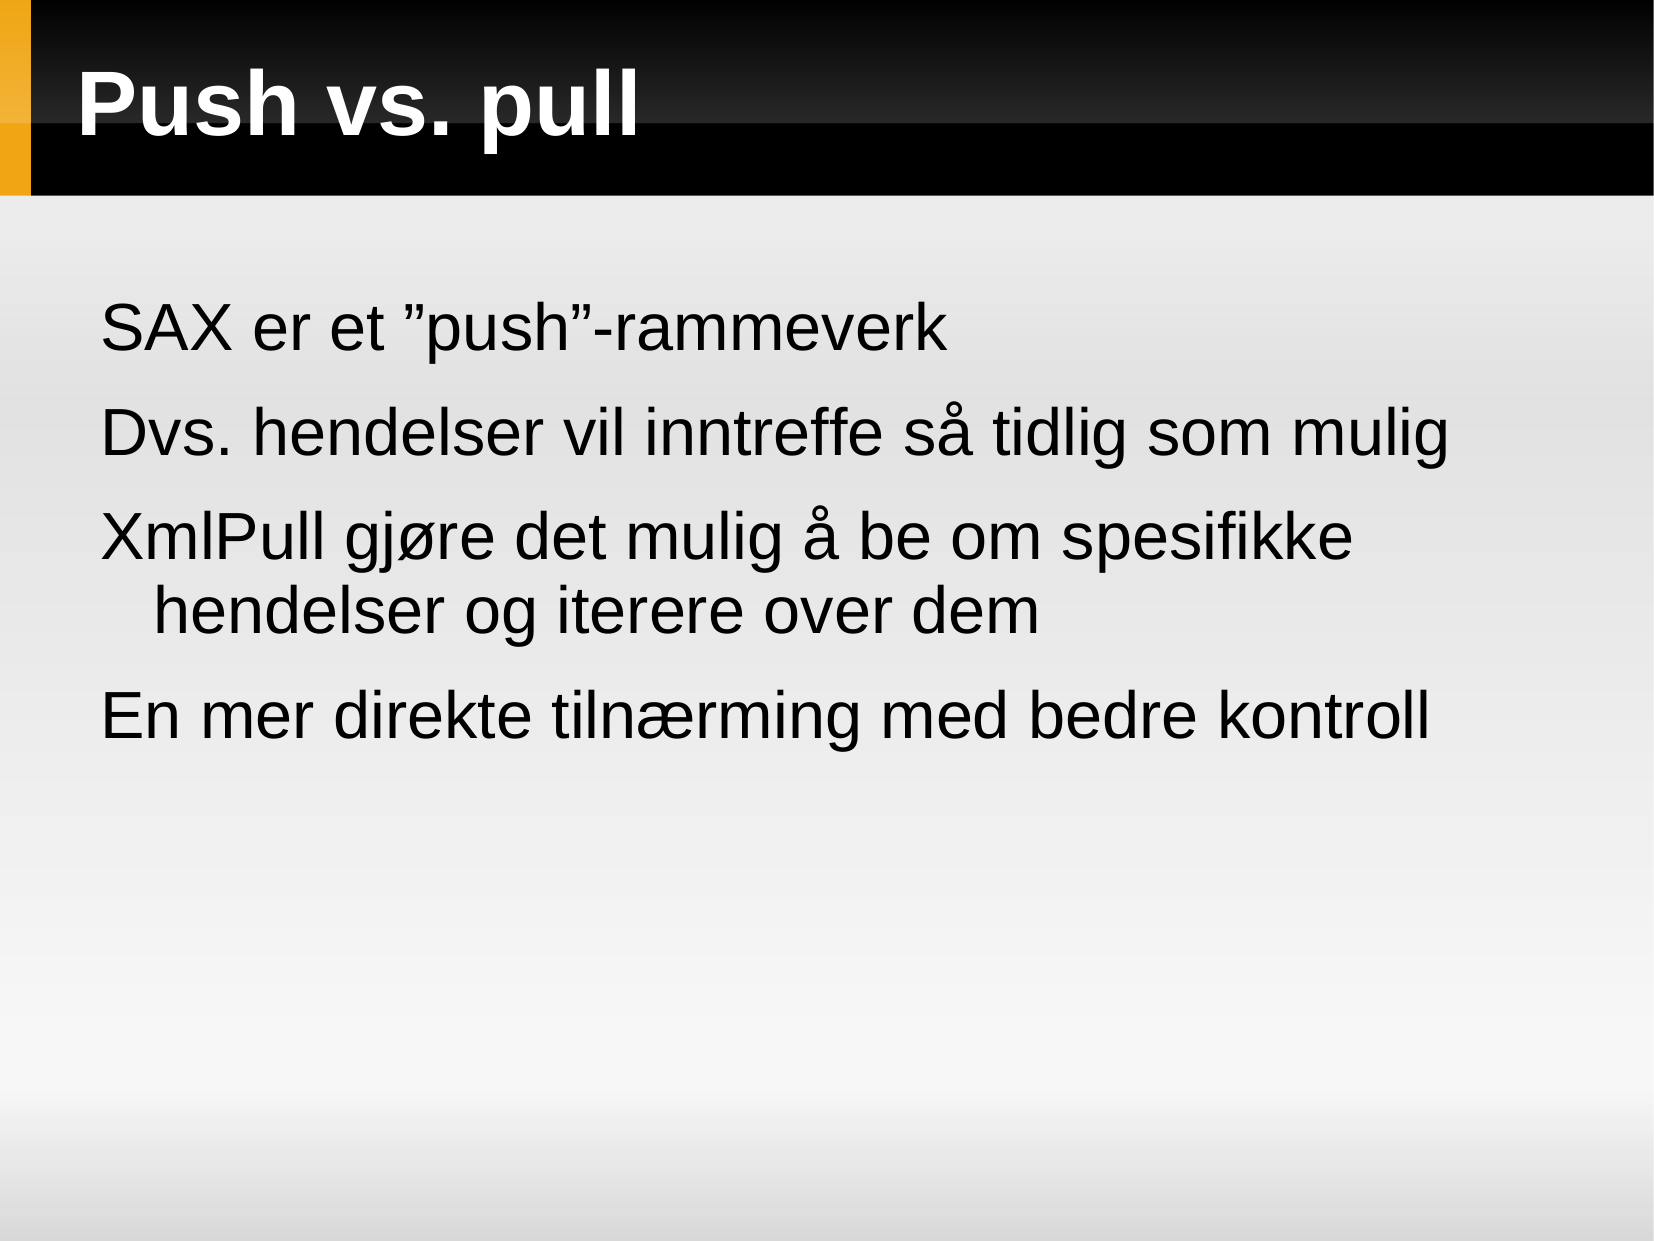

# Push vs. pull
SAX er et ”push”-rammeverk
Dvs. hendelser vil inntreffe så tidlig som mulig
XmlPull gjøre det mulig å be om spesifikke hendelser og iterere over dem
En mer direkte tilnærming med bedre kontroll